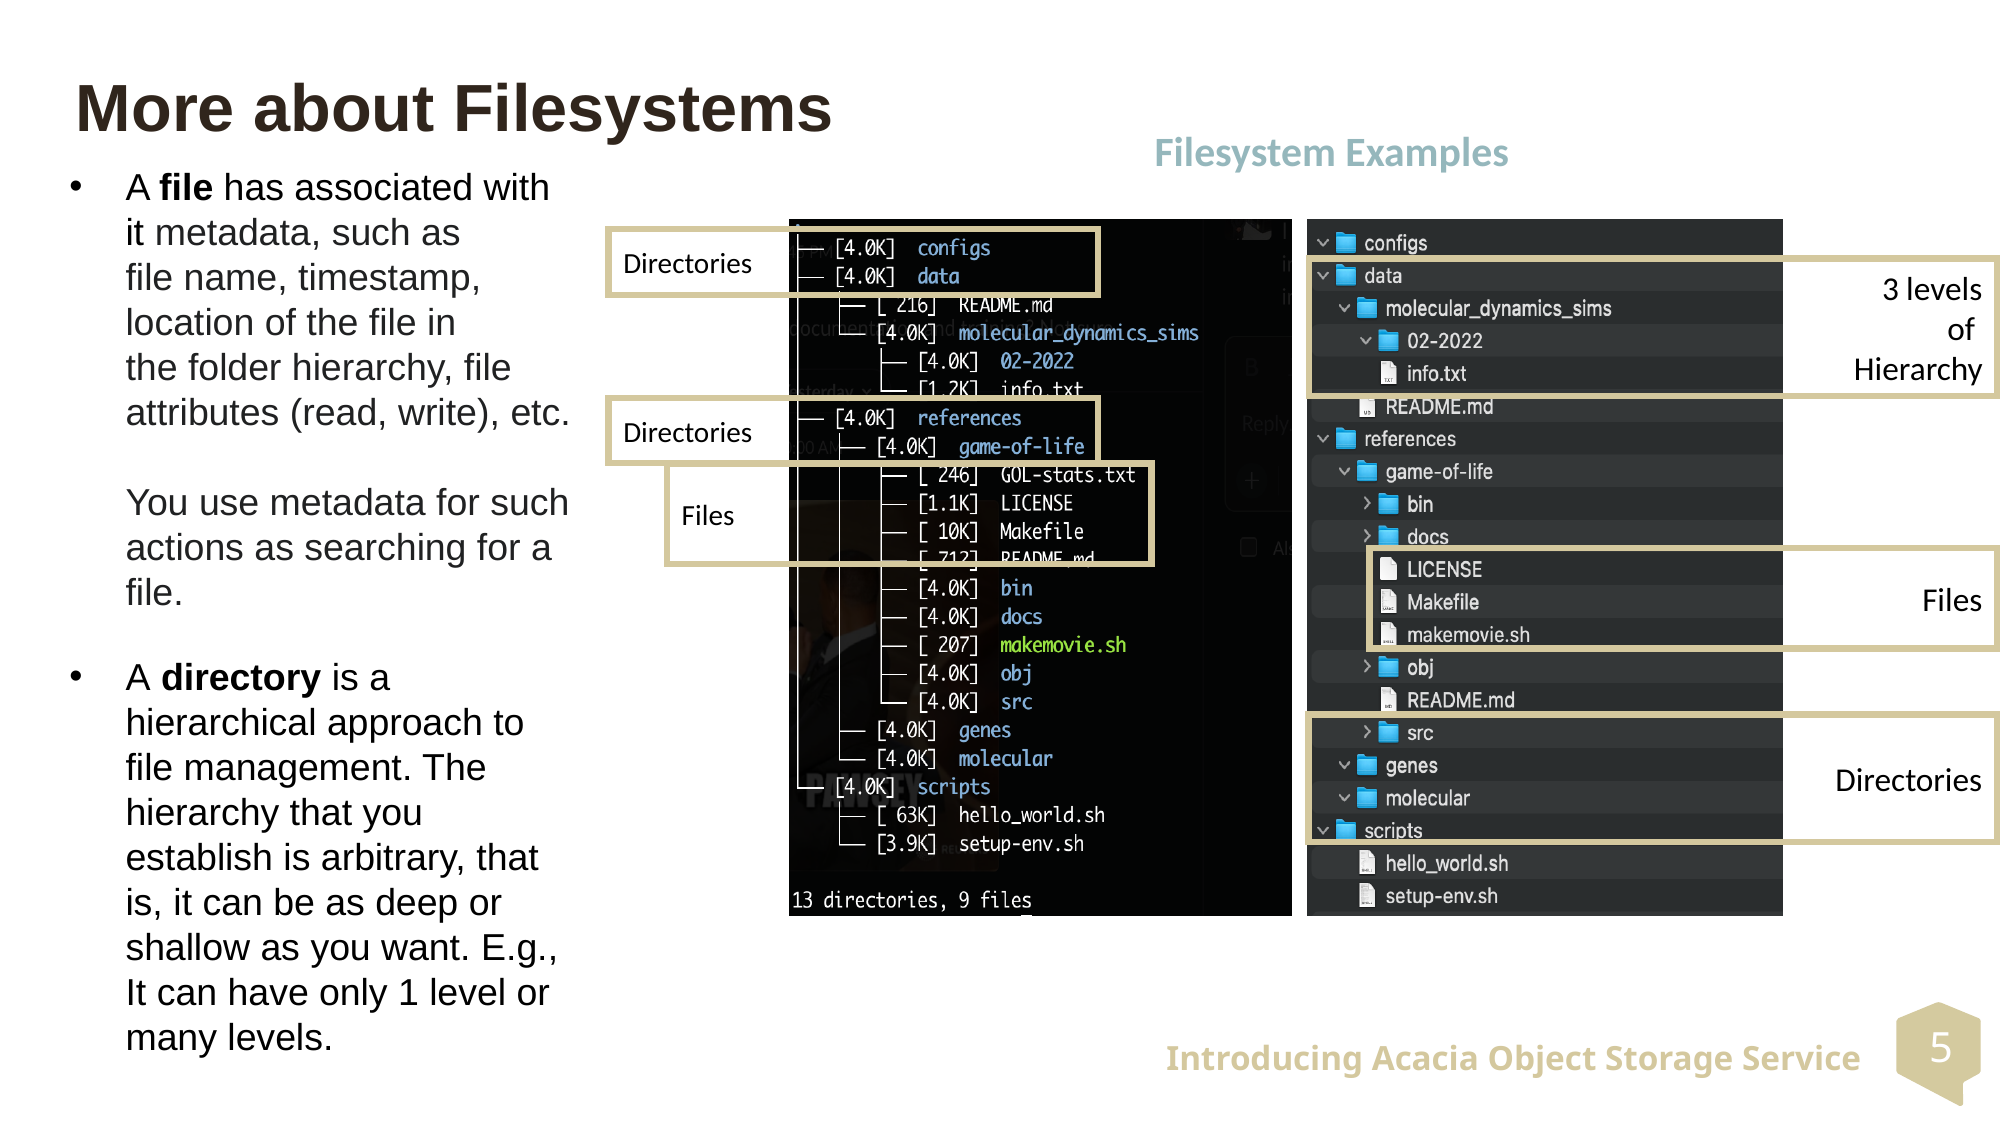

# More about Filesystems
Filesystem Examples
A file has associated with it metadata, such as file name, timestamp, location of the file in the folder hierarchy, file attributes (read, write), etc.
You use metadata for such actions as searching for a file.
A directory is a hierarchical approach to file management. The hierarchy that you establish is arbitrary, that is, it can be as deep or shallow as you want. E.g., It can have only 1 level or many levels.
Directories
3 levels
of
Hierarchy
Directories
Files
Files
Directories
Introducing Acacia Object Storage Service